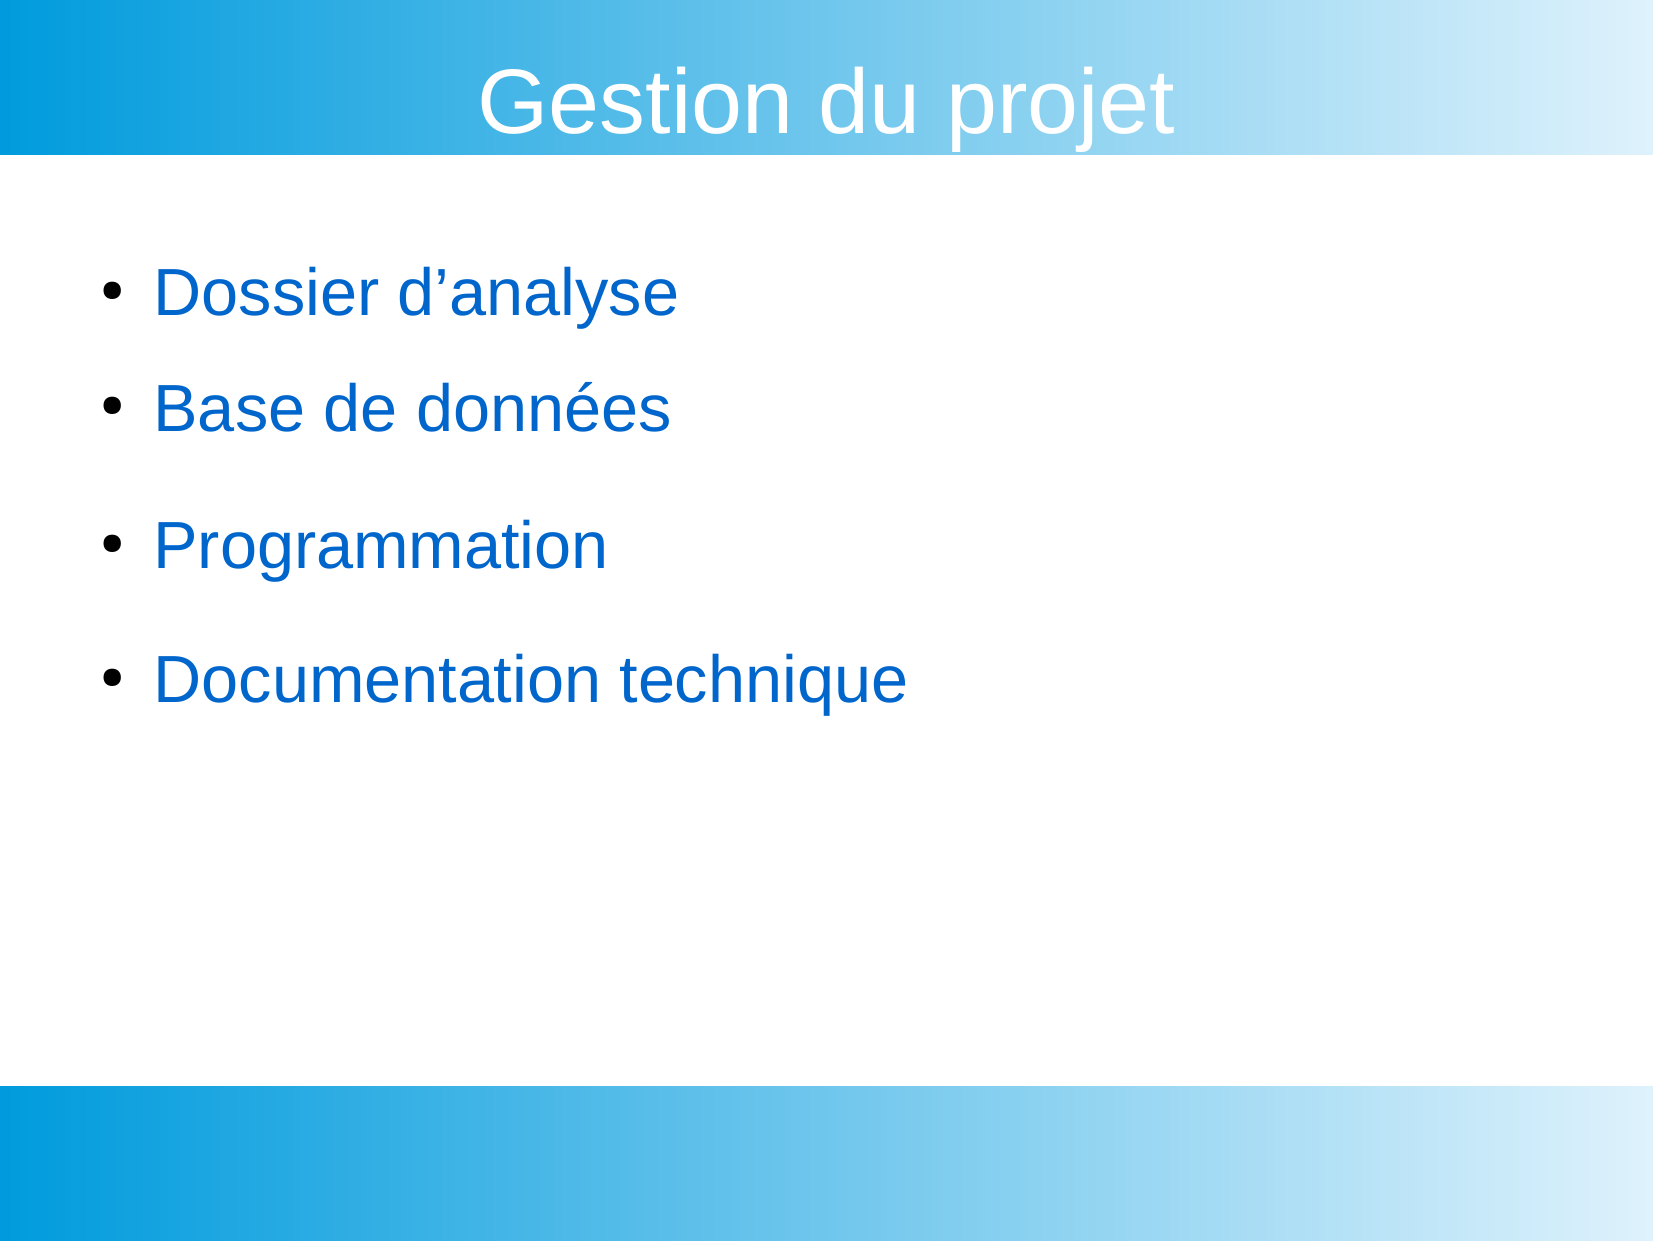

# Gestion du projet
Dossier d’analyse
Base de données
Programmation
Documentation technique